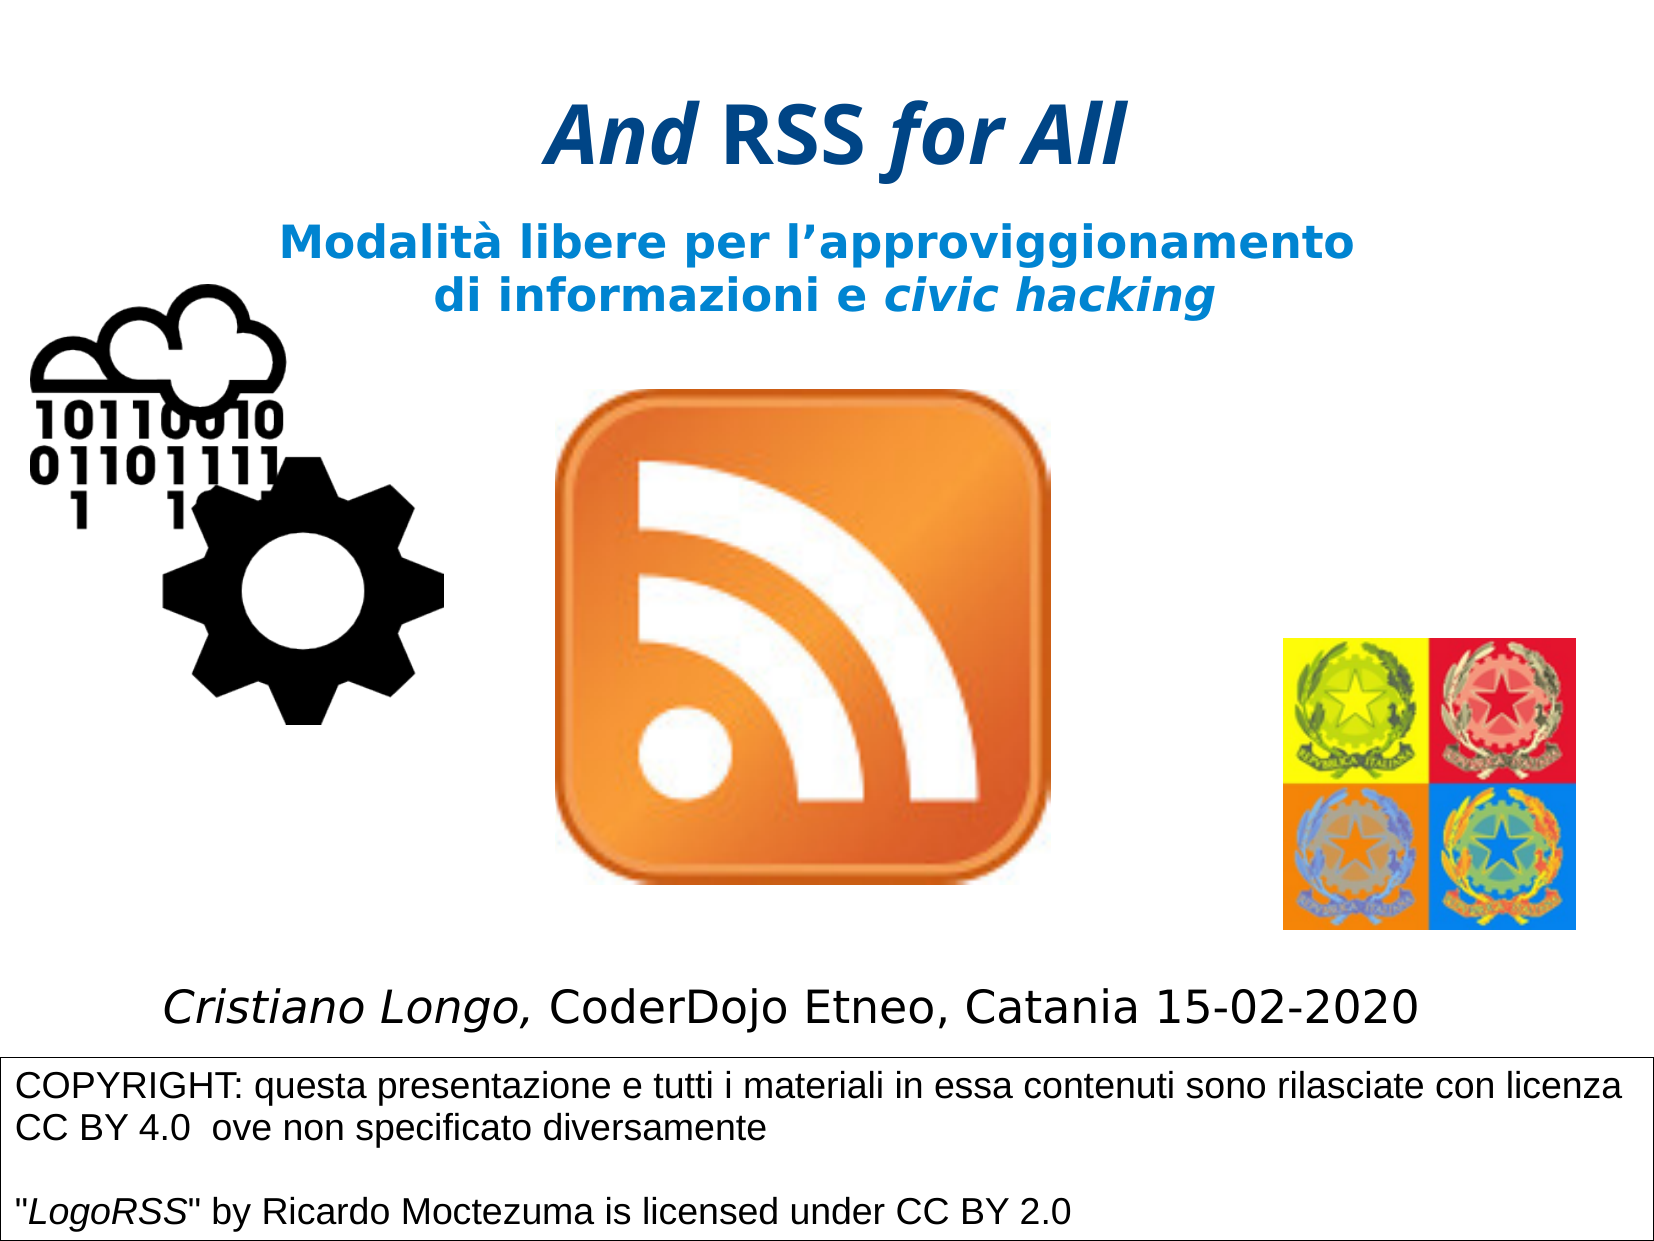

# And RSS for All
Modalità libere per l’approviggionamento
di informazioni e civic hacking
Cristiano Longo, CoderDojo Etneo, Catania 15-02-2020
COPYRIGHT: questa presentazione e tutti i materiali in essa contenuti sono rilasciate con licenza CC BY 4.0 ove non specificato diversamente
"LogoRSS" by Ricardo Moctezuma is licensed under CC BY 2.0